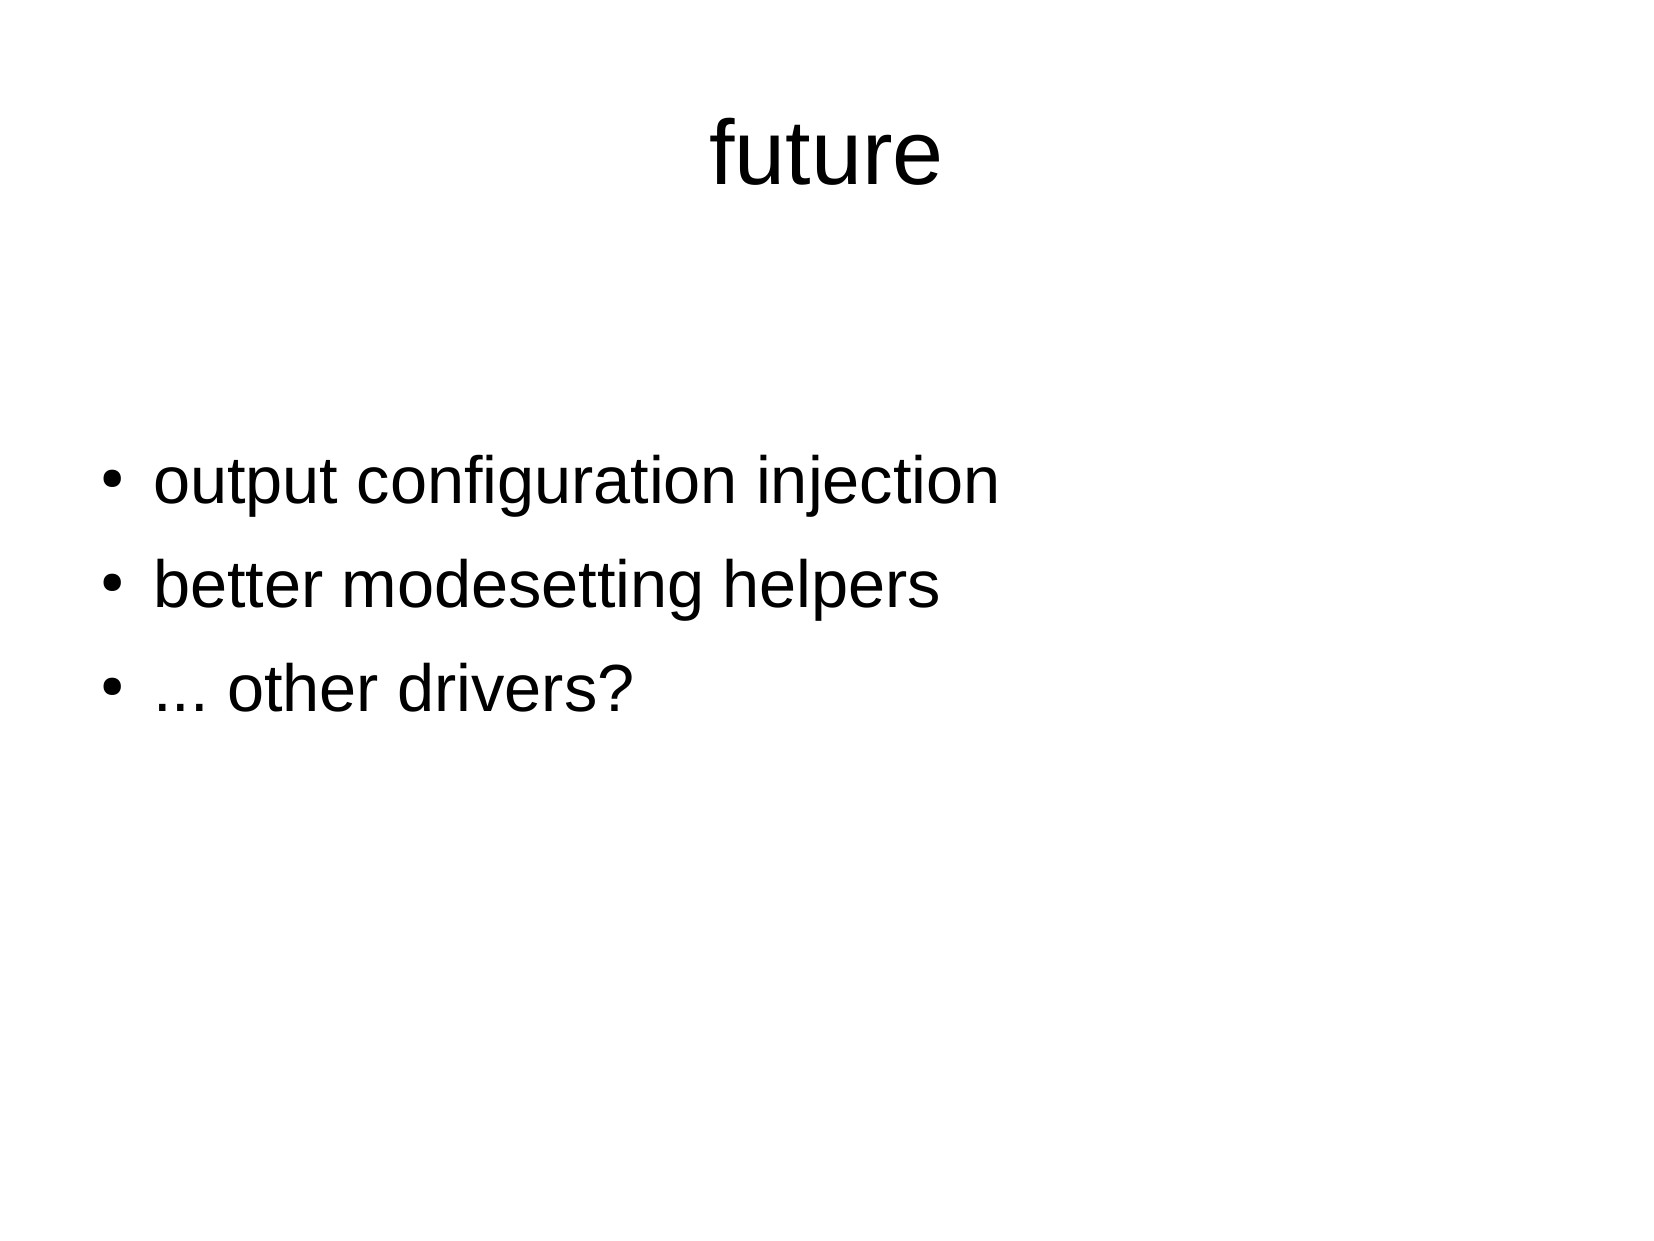

# future
output configuration injection
better modesetting helpers
... other drivers?